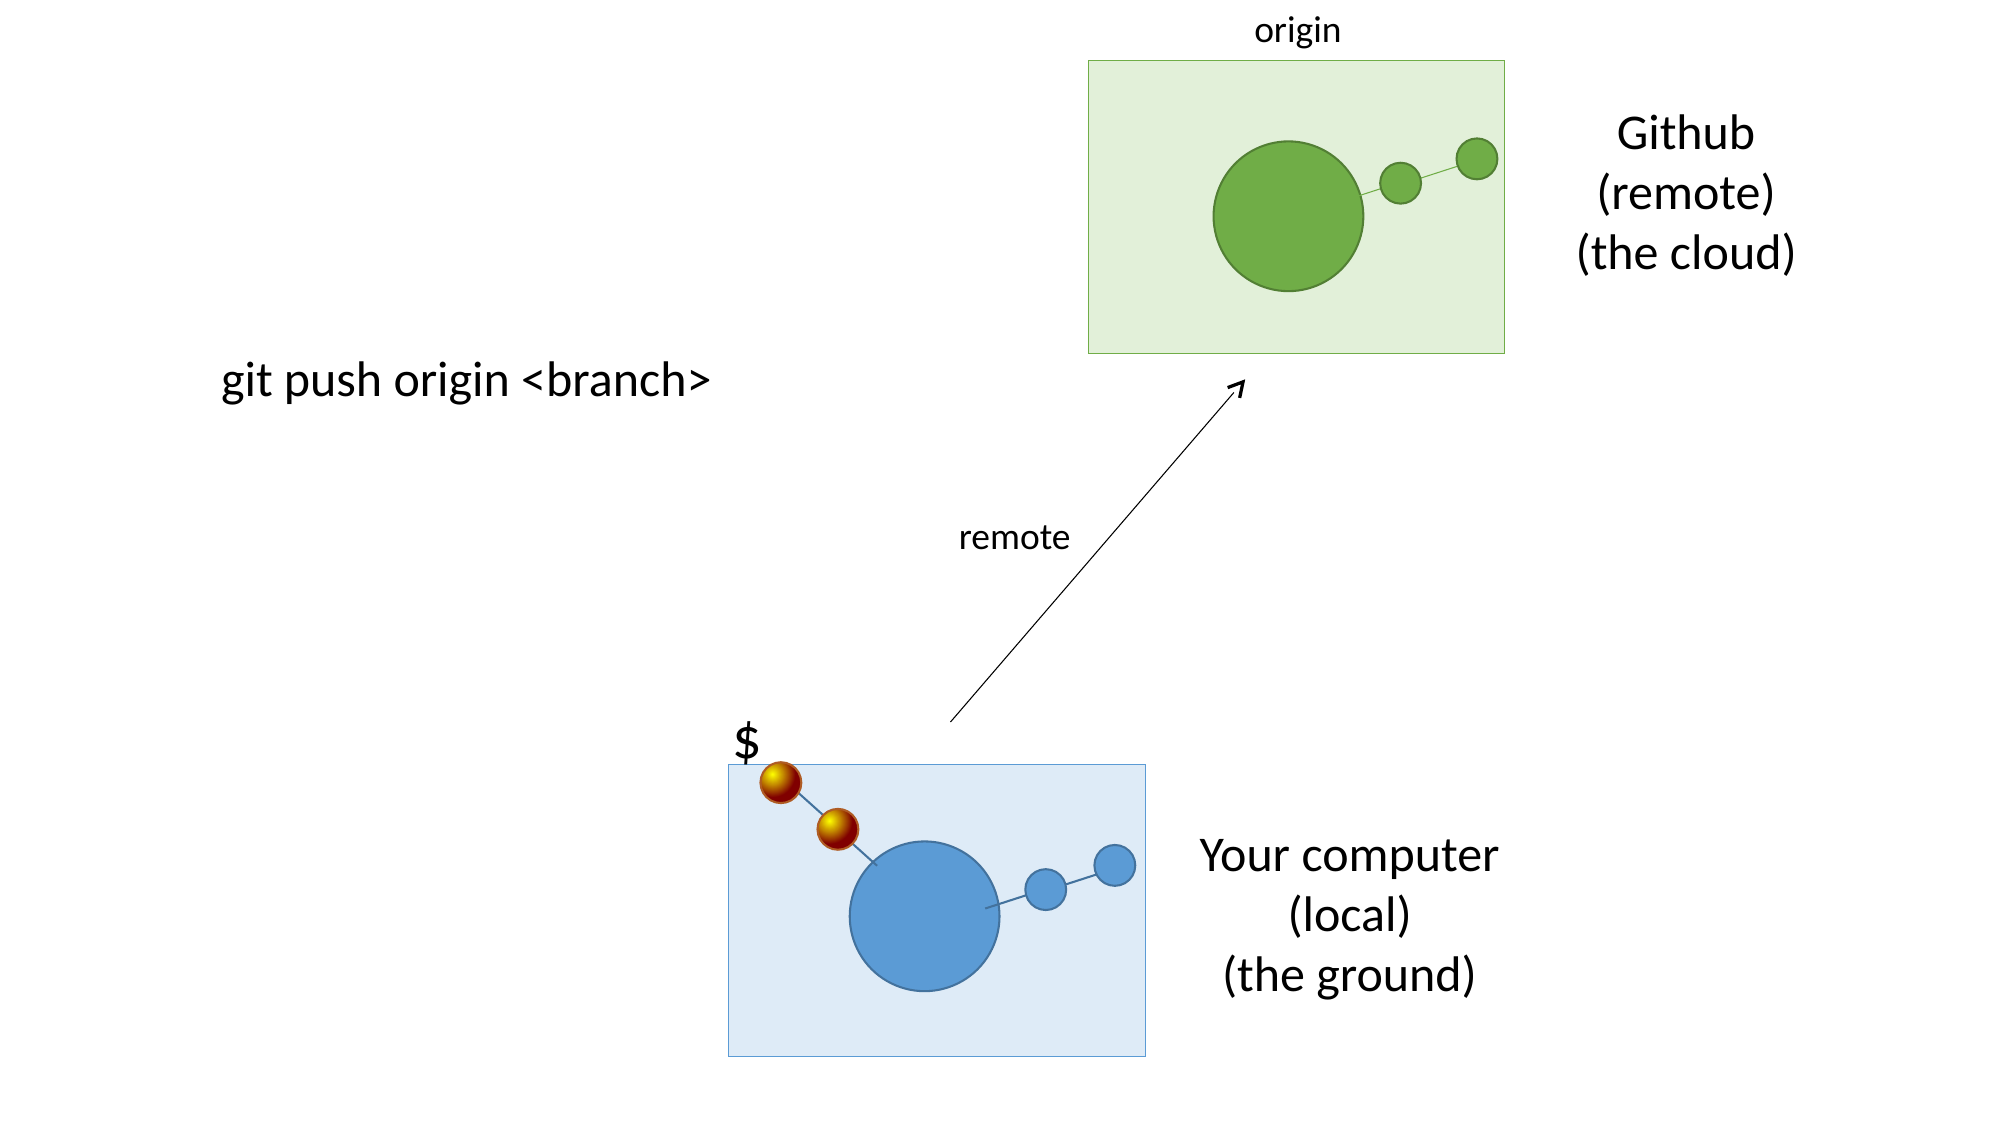

origin
Github
(remote)
(the cloud)
git push origin <branch>
remote
$
Your computer
(local)
(the ground)